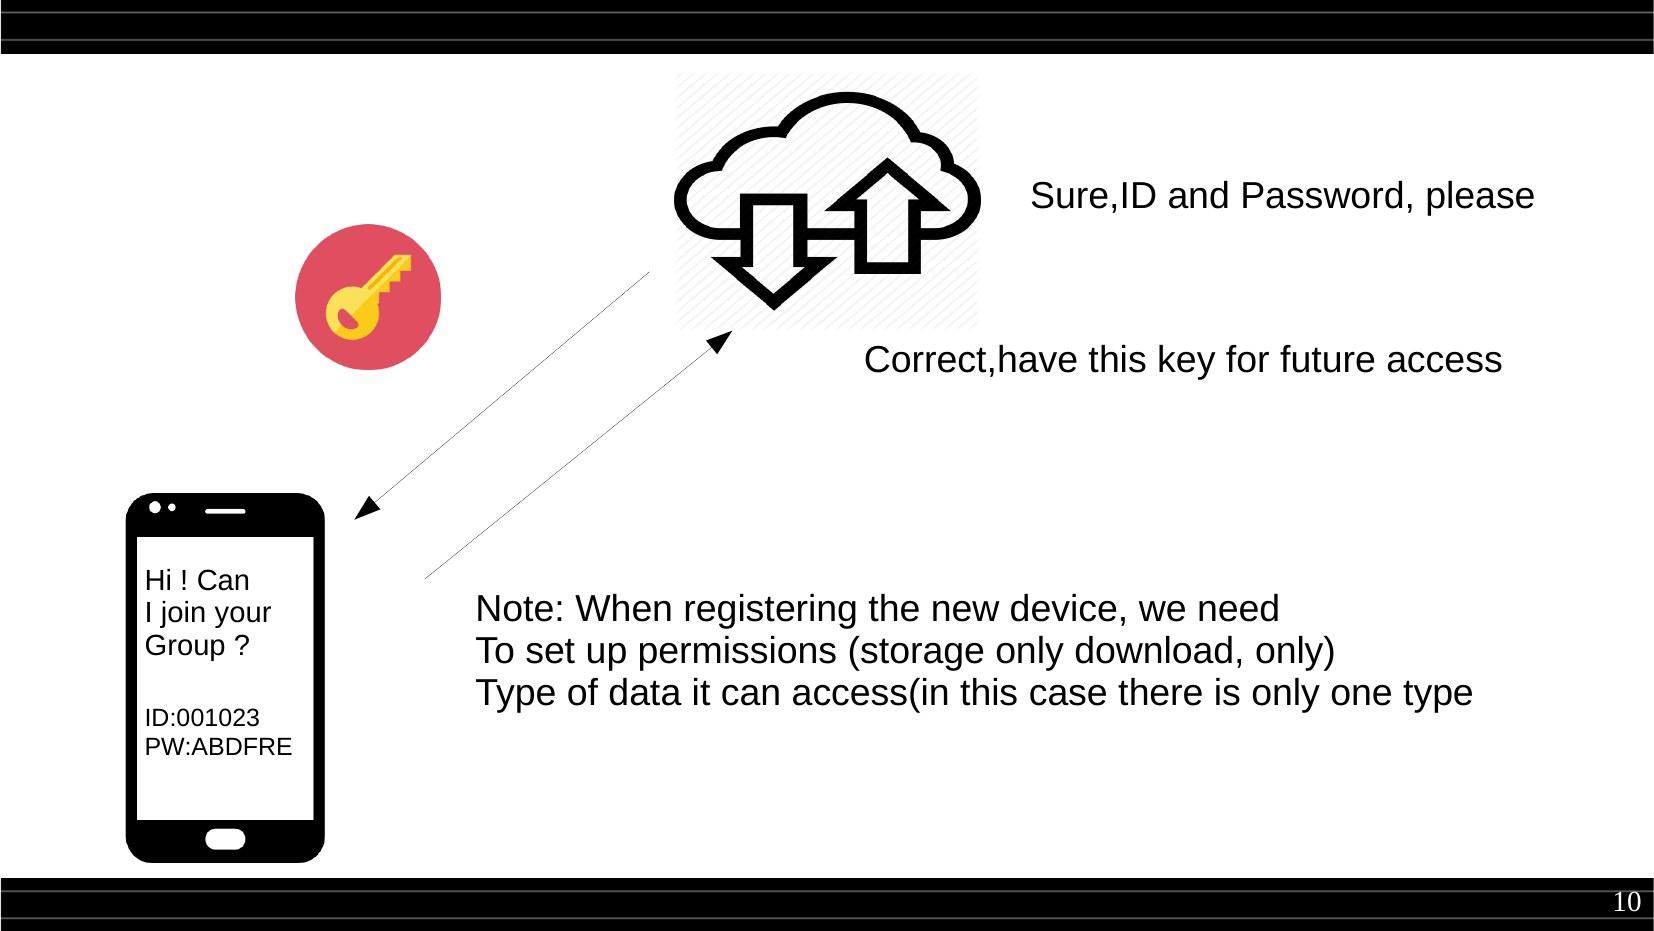

Sure,ID and Password, please
Correct,have this key for future access
Hi ! Can
I join your
Group ?
Note: When registering the new device, we need
To set up permissions (storage only download, only)
Type of data it can access(in this case there is only one type
ID:001023
PW:ABDFRE